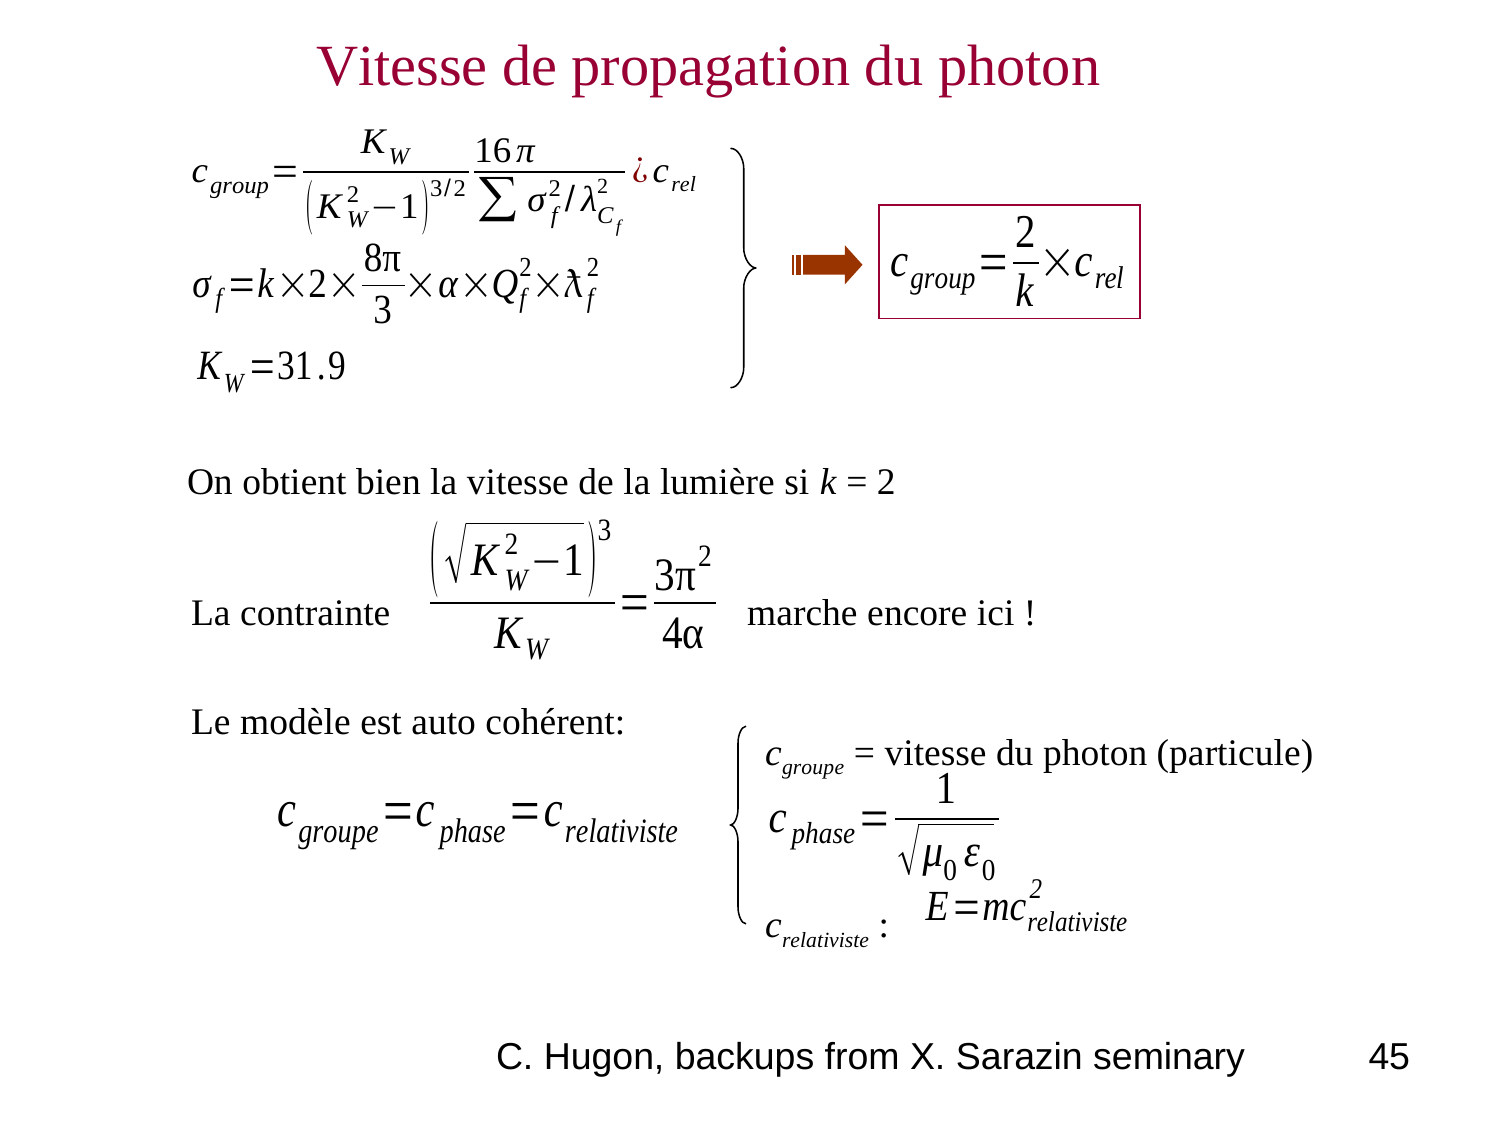

Vitesse de propagation du photon
On obtient bien la vitesse de la lumière si k = 2
La contrainte	 marche encore ici !
Le modèle est auto cohérent:
cgroupe = vitesse du photon (particule)
crelativiste :
C. Hugon, backups from X. Sarazin seminary
45